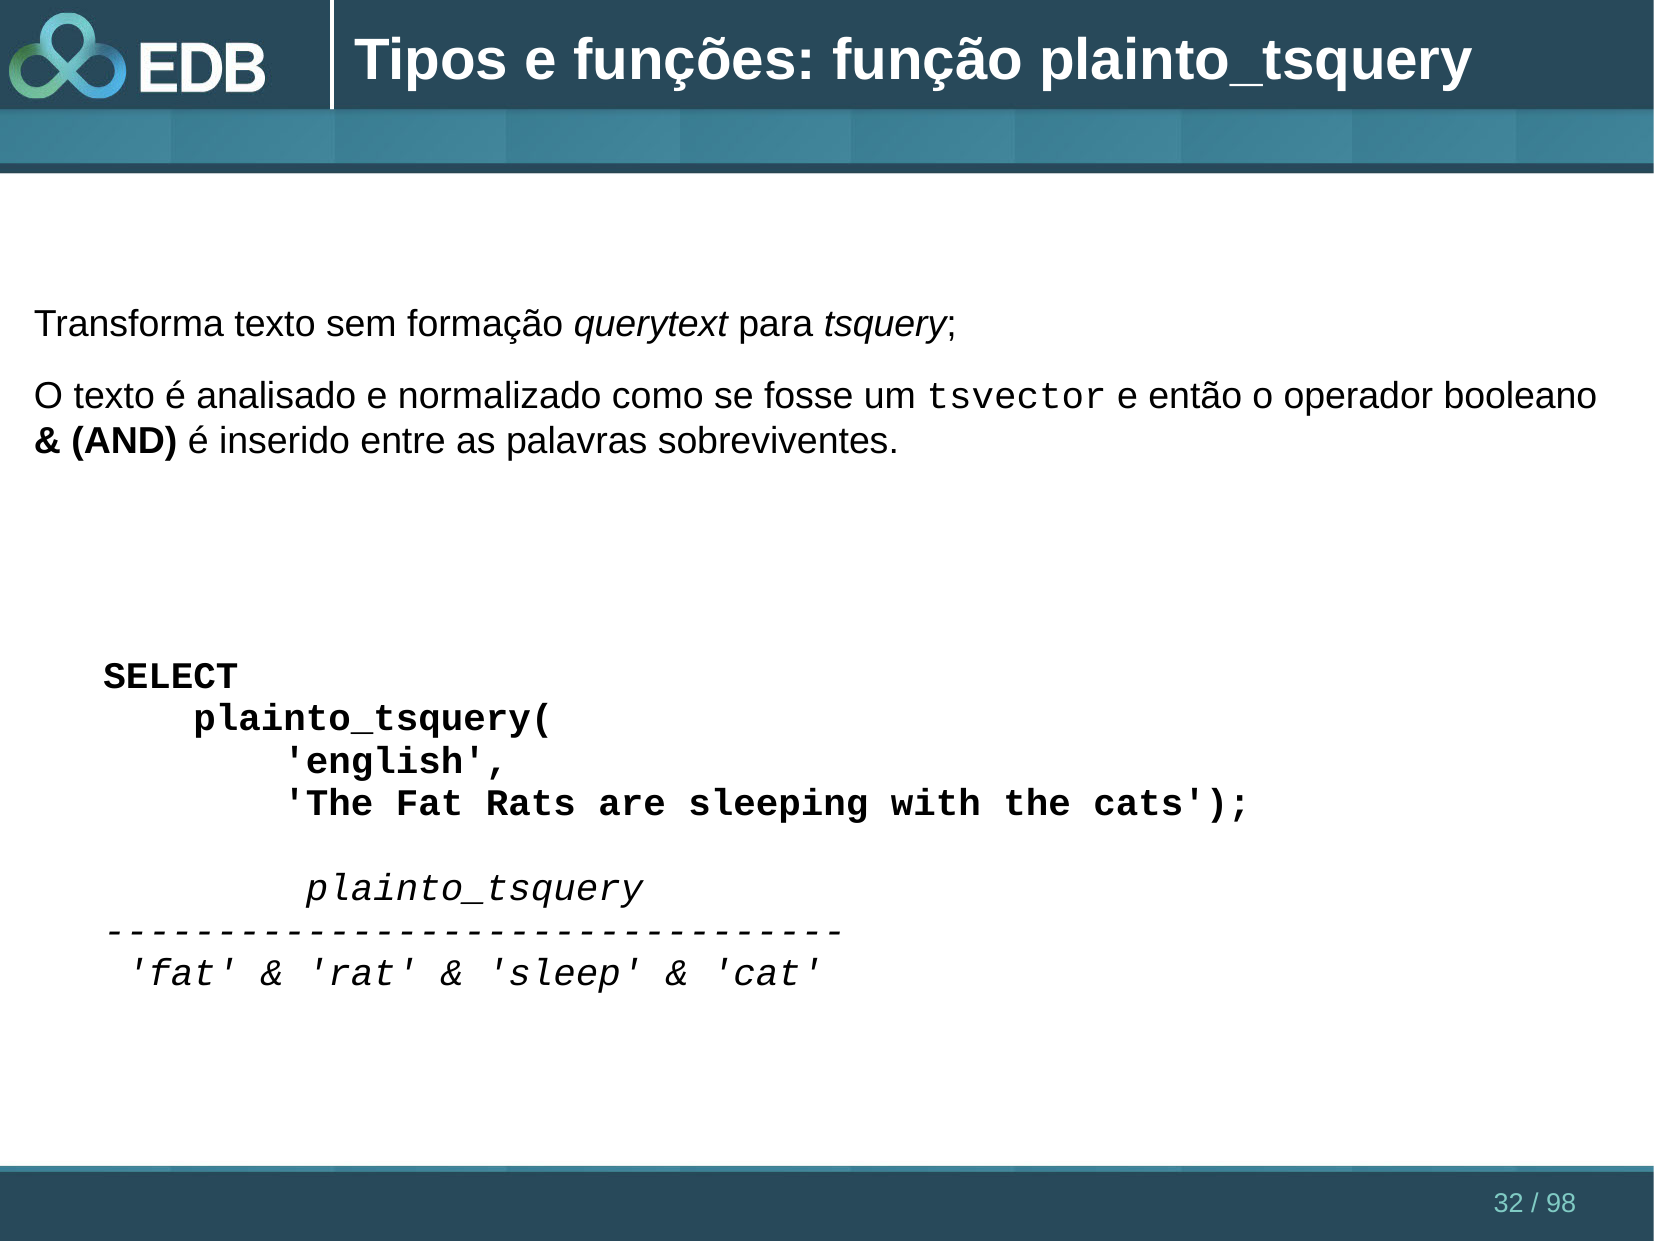

# Tipos e funções: função plainto_tsquery
Transforma texto sem formação querytext para tsquery;
O texto é analisado e normalizado como se fosse um tsvector e então o operador booleano & (AND) é inserido entre as palavras sobreviventes.
SELECT
 plainto_tsquery(
 'english',
 'The Fat Rats are sleeping with the cats');
 plainto_tsquery
---------------------------------
 'fat' & 'rat' & 'sleep' & 'cat'